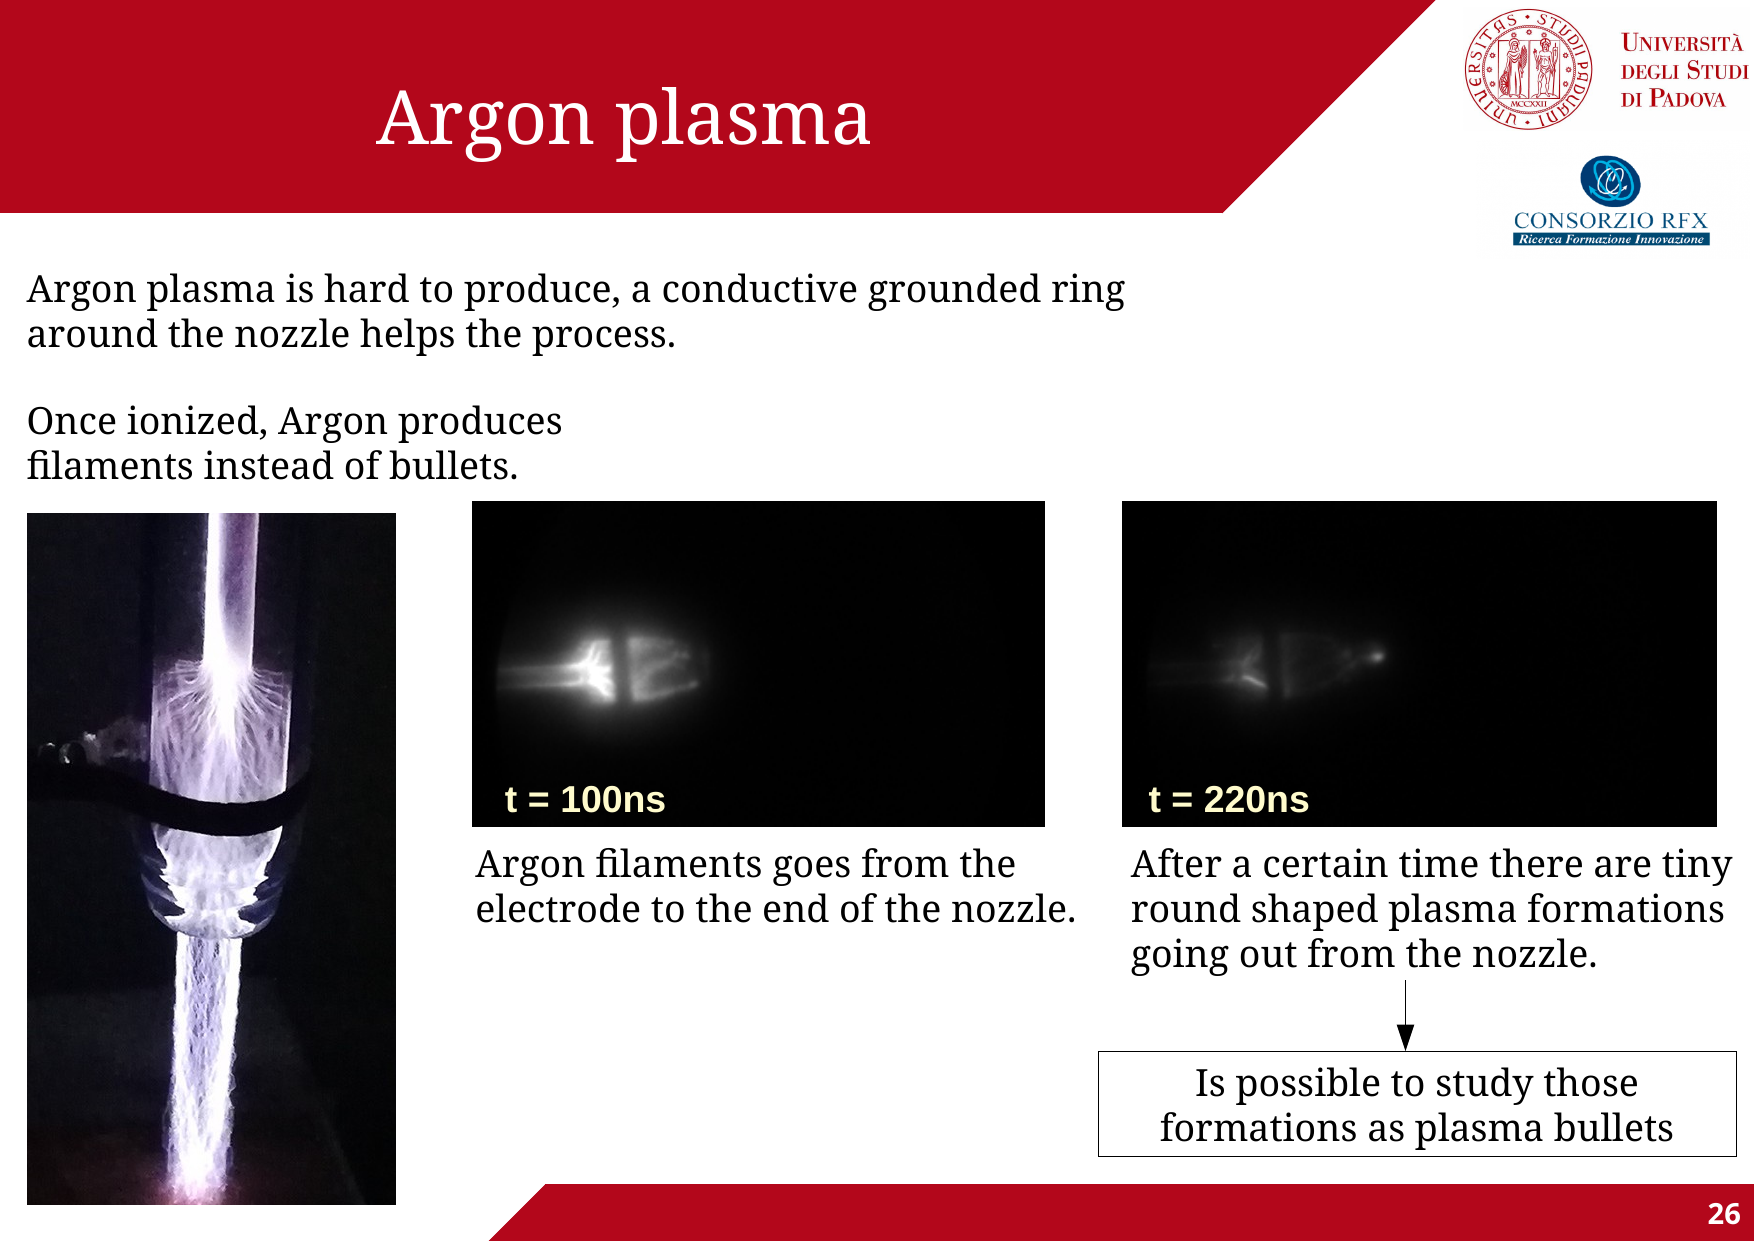

# Argon plasma
Argon plasma is hard to produce, a conductive grounded ring around the nozzle helps the process.
Once ionized, Argon produces filaments instead of bullets.
t = 100ns
t = 220ns
After a certain time there are tiny round shaped plasma formations going out from the nozzle.
Argon filaments goes from the electrode to the end of the nozzle.
Is possible to study those formations as plasma bullets
26